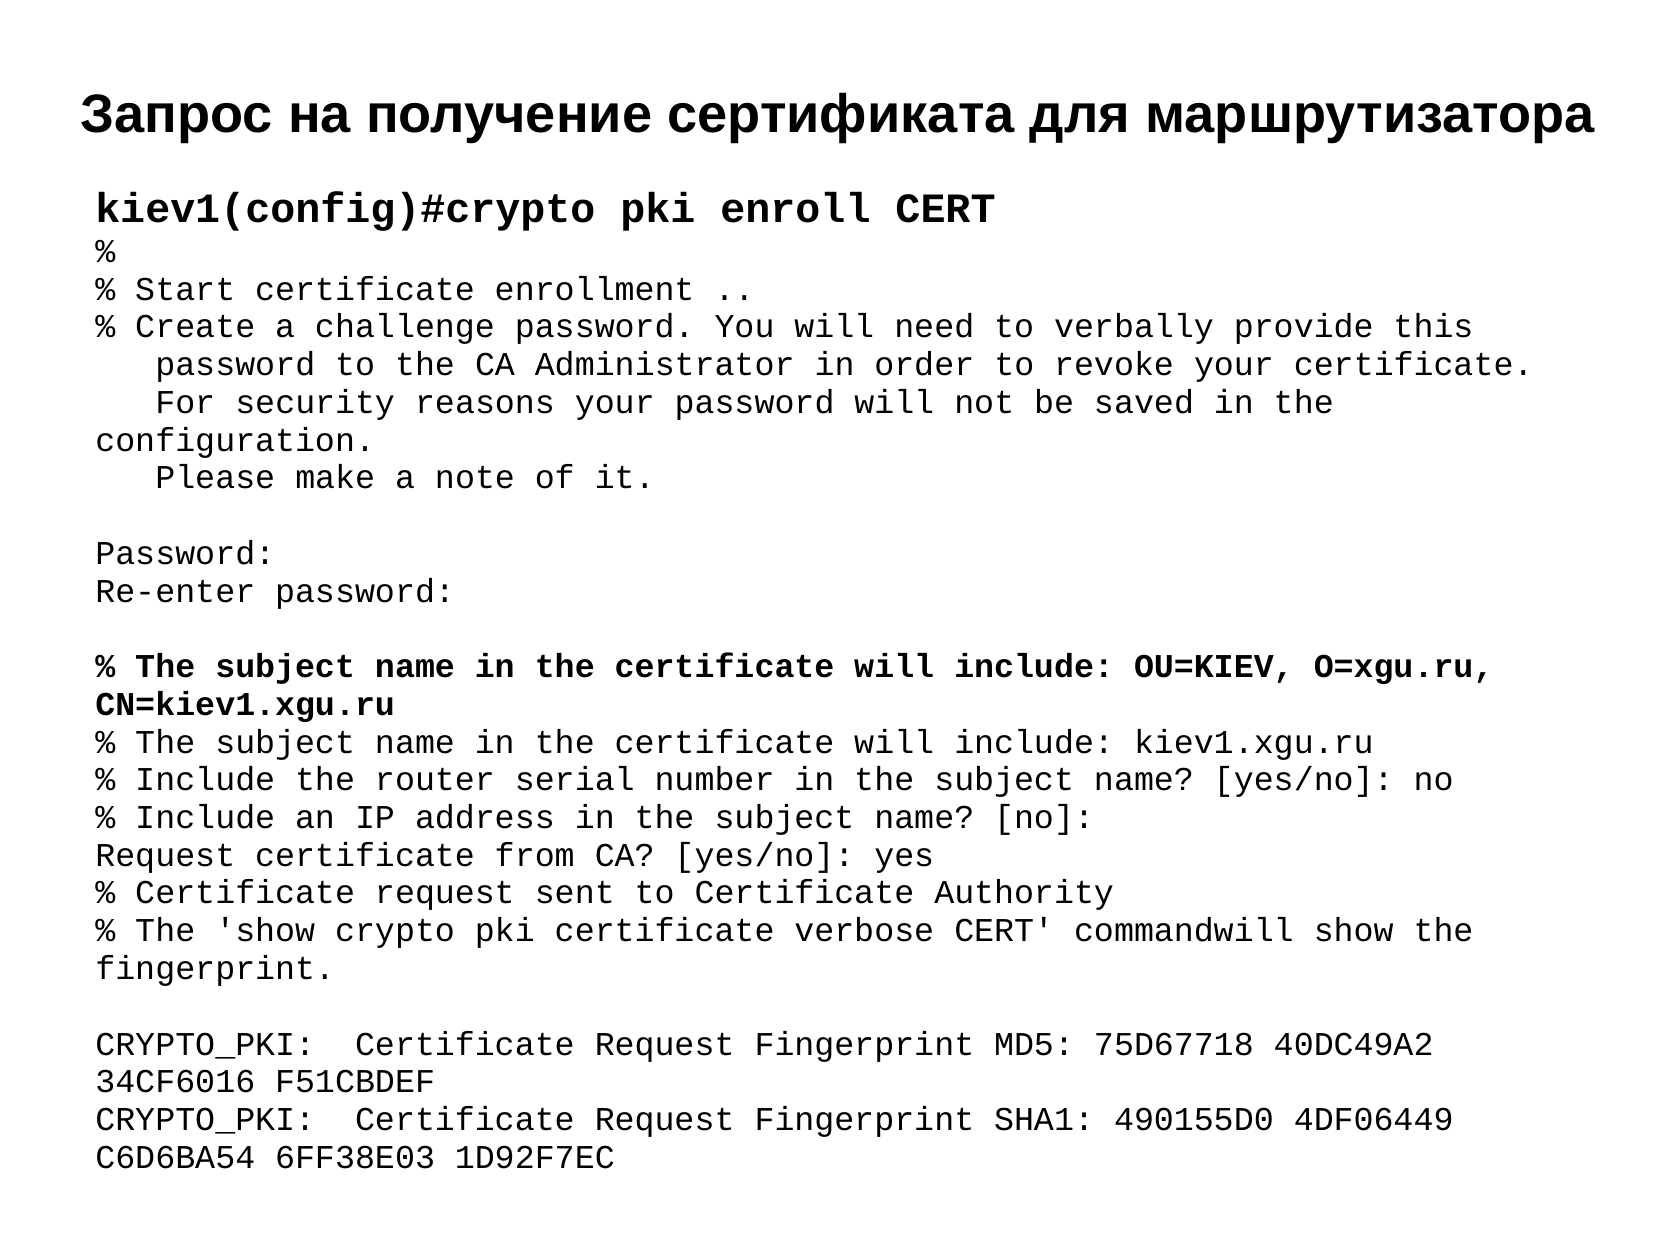

Запрос на получение сертификата для маршрутизатора
# kiev1(config)#crypto pki enroll CERT
%
% Start certificate enrollment ..
% Create a challenge password. You will need to verbally provide this
 password to the CA Administrator in order to revoke your certificate.
 For security reasons your password will not be saved in the configuration.
 Please make a note of it.
Password:
Re-enter password:
% The subject name in the certificate will include: OU=KIEV, O=xgu.ru, CN=kiev1.xgu.ru
% The subject name in the certificate will include: kiev1.xgu.ru
% Include the router serial number in the subject name? [yes/no]: no
% Include an IP address in the subject name? [no]:
Request certificate from CA? [yes/no]: yes
% Certificate request sent to Certificate Authority
% The 'show crypto pki certificate verbose CERT' commandwill show the fingerprint.
CRYPTO_PKI: Certificate Request Fingerprint MD5: 75D67718 40DC49A2 34CF6016 F51CBDEF
CRYPTO_PKI: Certificate Request Fingerprint SHA1: 490155D0 4DF06449 C6D6BA54 6FF38E03 1D92F7EC